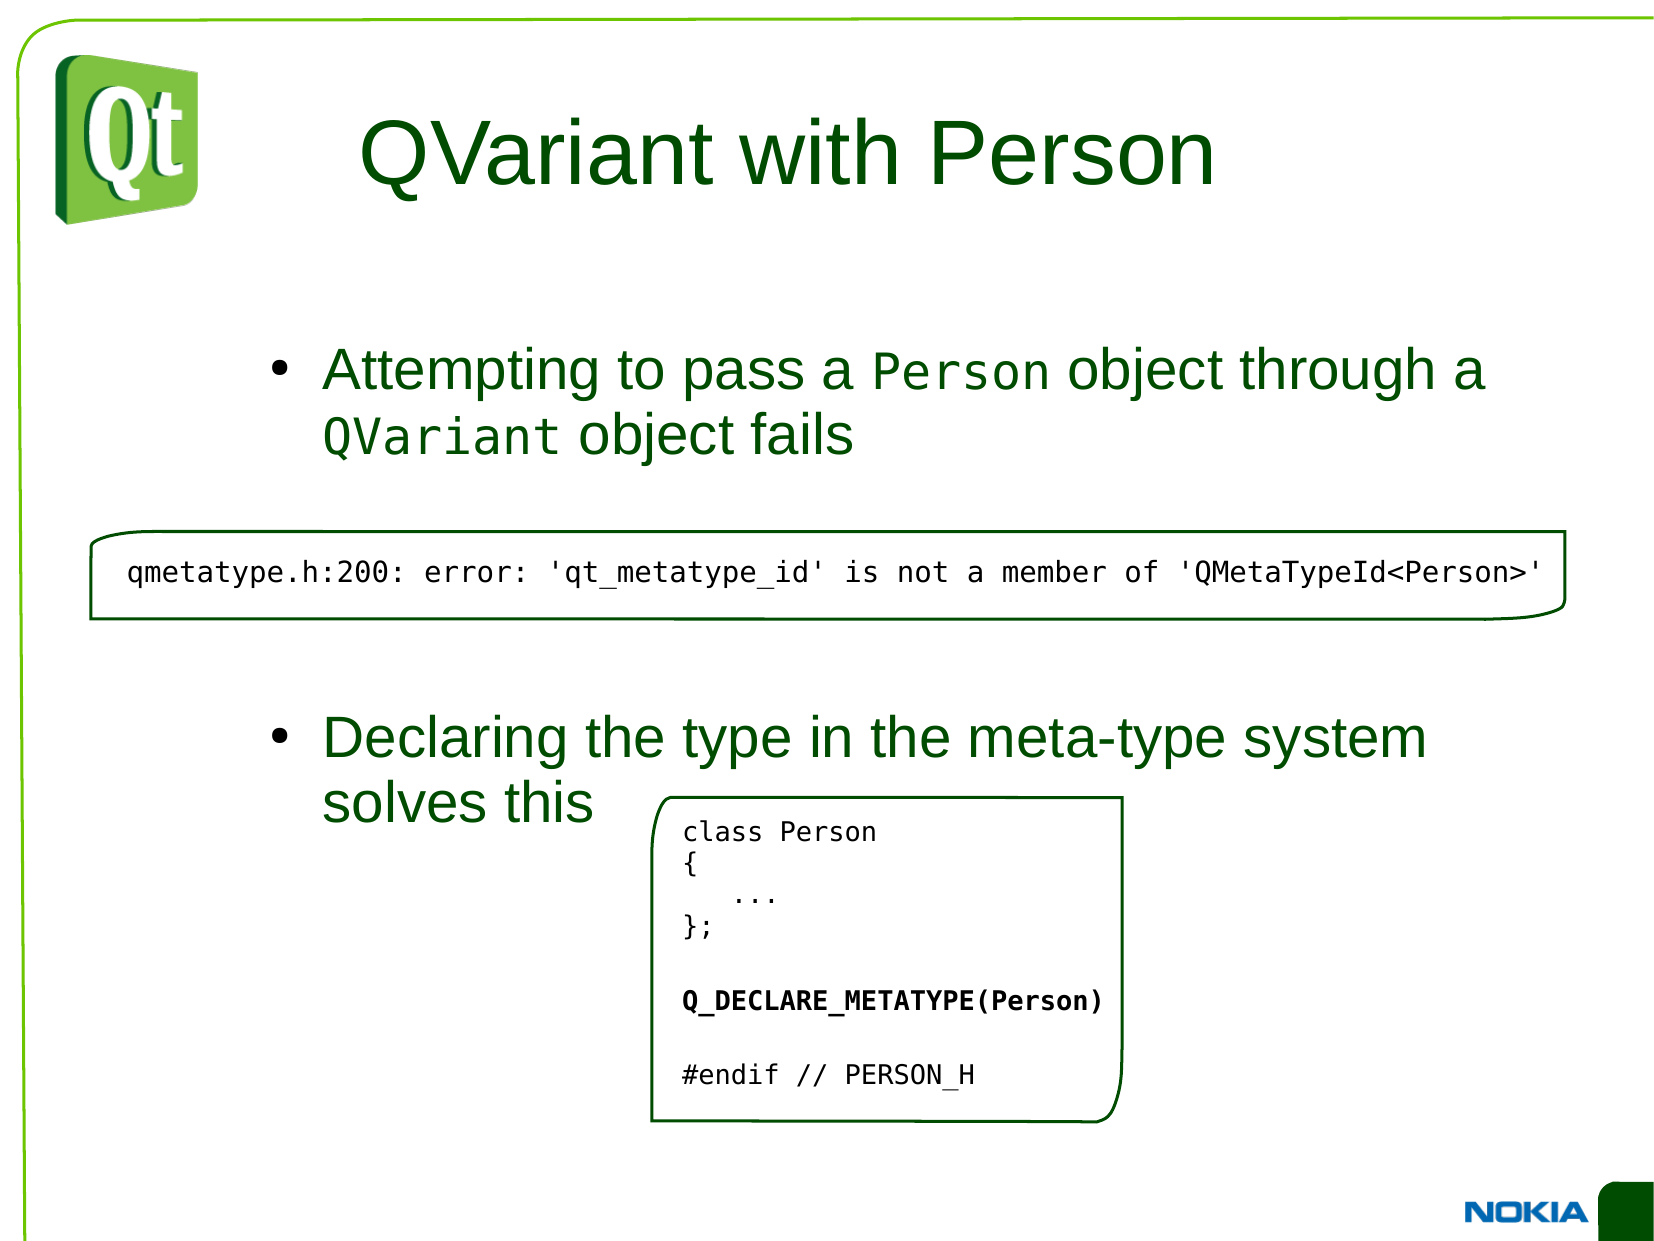

# QVariant with Person
Attempting to pass a Person object through a QVariant object fails
Declaring the type in the meta-type system solves this
qmetatype.h:200: error: 'qt_metatype_id' is not a member of 'QMetaTypeId<Person>'
class Person
{
 ...
};
Q_DECLARE_METATYPE(Person)
#endif // PERSON_H